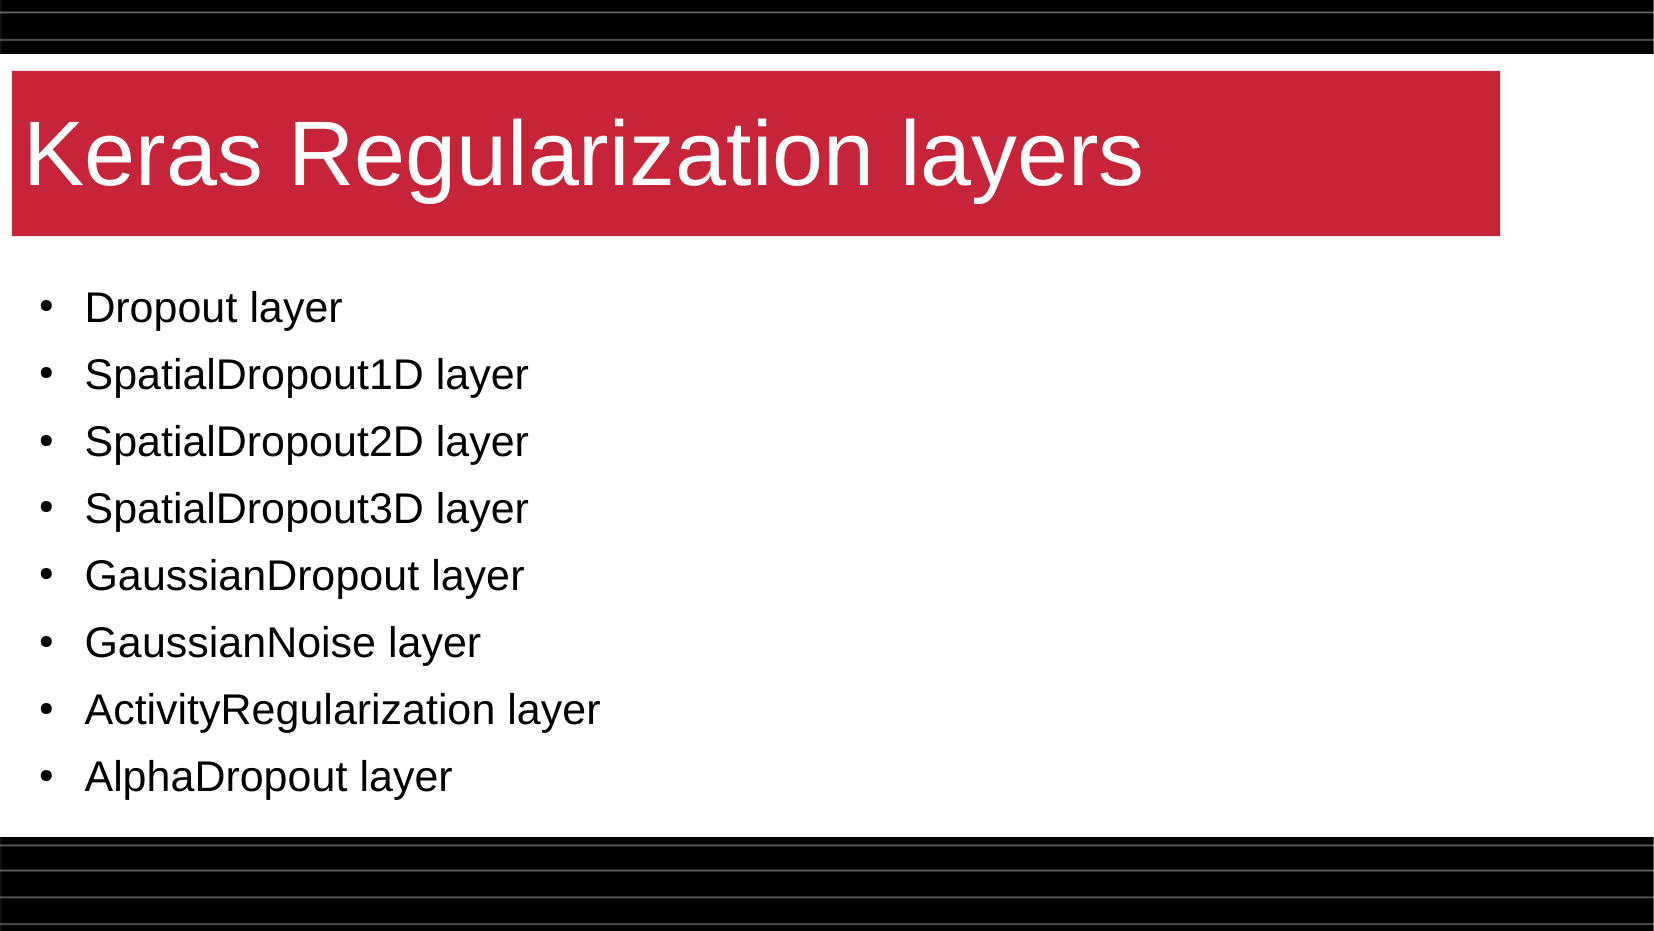

# Keras Regularization layers
Dropout layer
SpatialDropout1D layer
SpatialDropout2D layer
SpatialDropout3D layer
GaussianDropout layer
GaussianNoise layer
ActivityRegularization layer
AlphaDropout layer